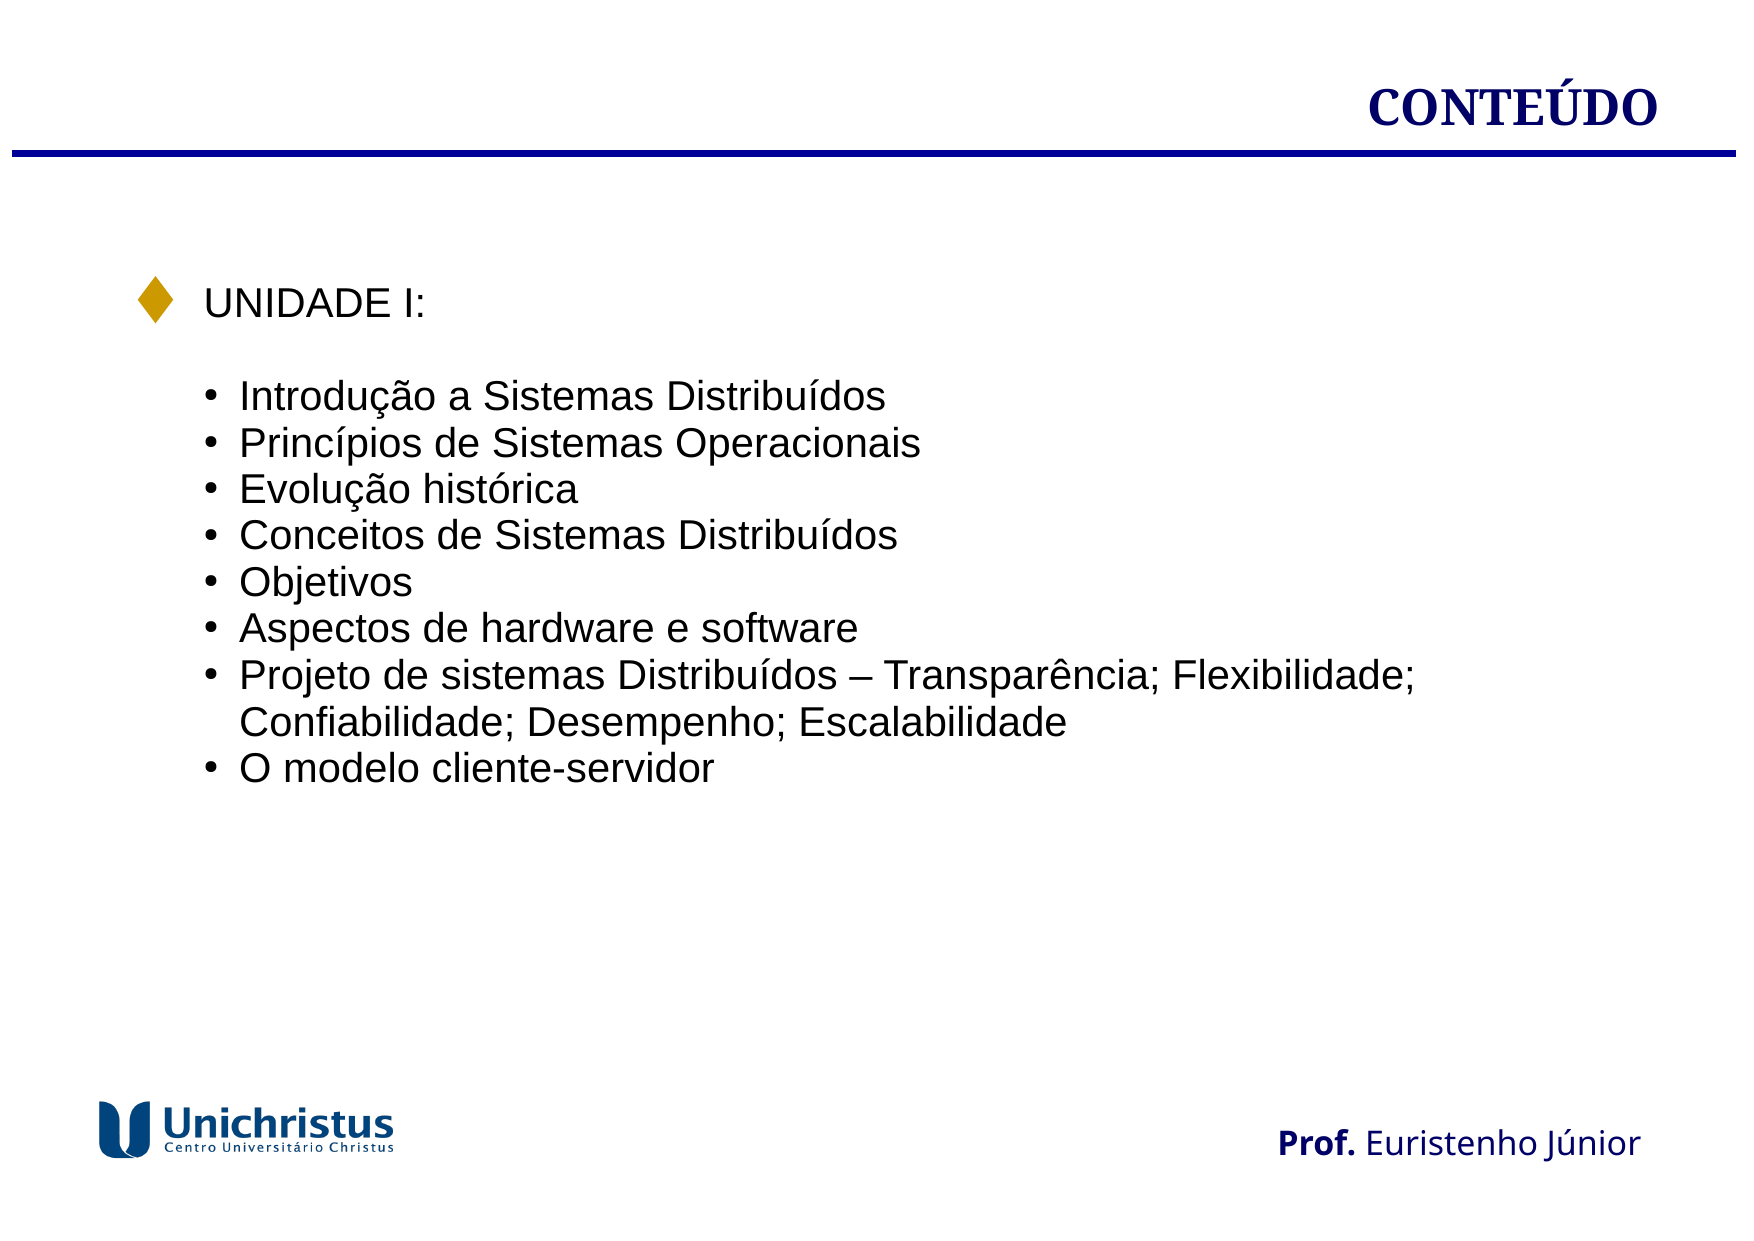

CONTEÚDO
UNIDADE I:
Introdução a Sistemas Distribuídos
Princípios de Sistemas Operacionais
Evolução histórica
Conceitos de Sistemas Distribuídos
Objetivos
Aspectos de hardware e software
Projeto de sistemas Distribuídos – Transparência; Flexibilidade; Confiabilidade; Desempenho; Escalabilidade
O modelo cliente-servidor
Prof. Euristenho Júnior